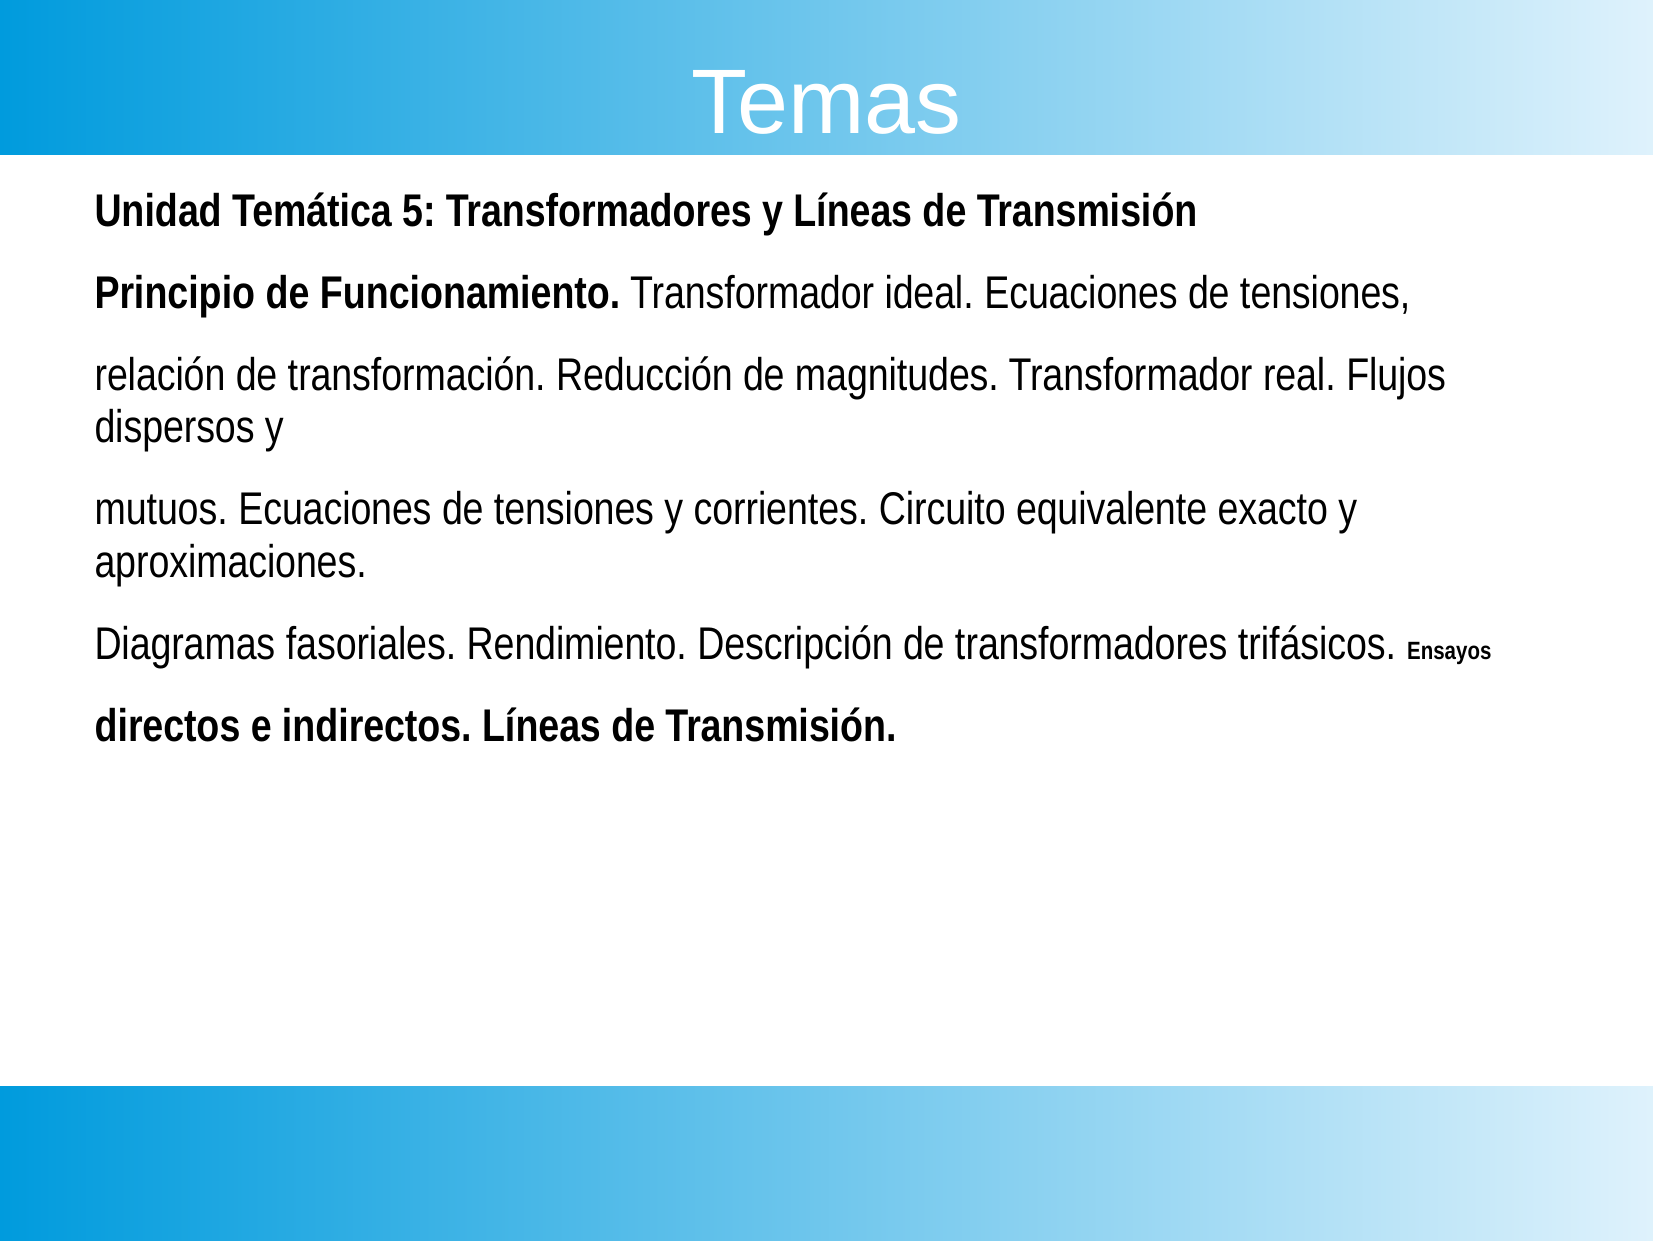

# Temas
Unidad Temática 5: Transformadores y Líneas de Transmisión
Principio de Funcionamiento. Transformador ideal. Ecuaciones de tensiones,
relación de transformación. Reducción de magnitudes. Transformador real. Flujos dispersos y
mutuos. Ecuaciones de tensiones y corrientes. Circuito equivalente exacto y aproximaciones.
Diagramas fasoriales. Rendimiento. Descripción de transformadores trifásicos. Ensayos
directos e indirectos. Líneas de Transmisión.